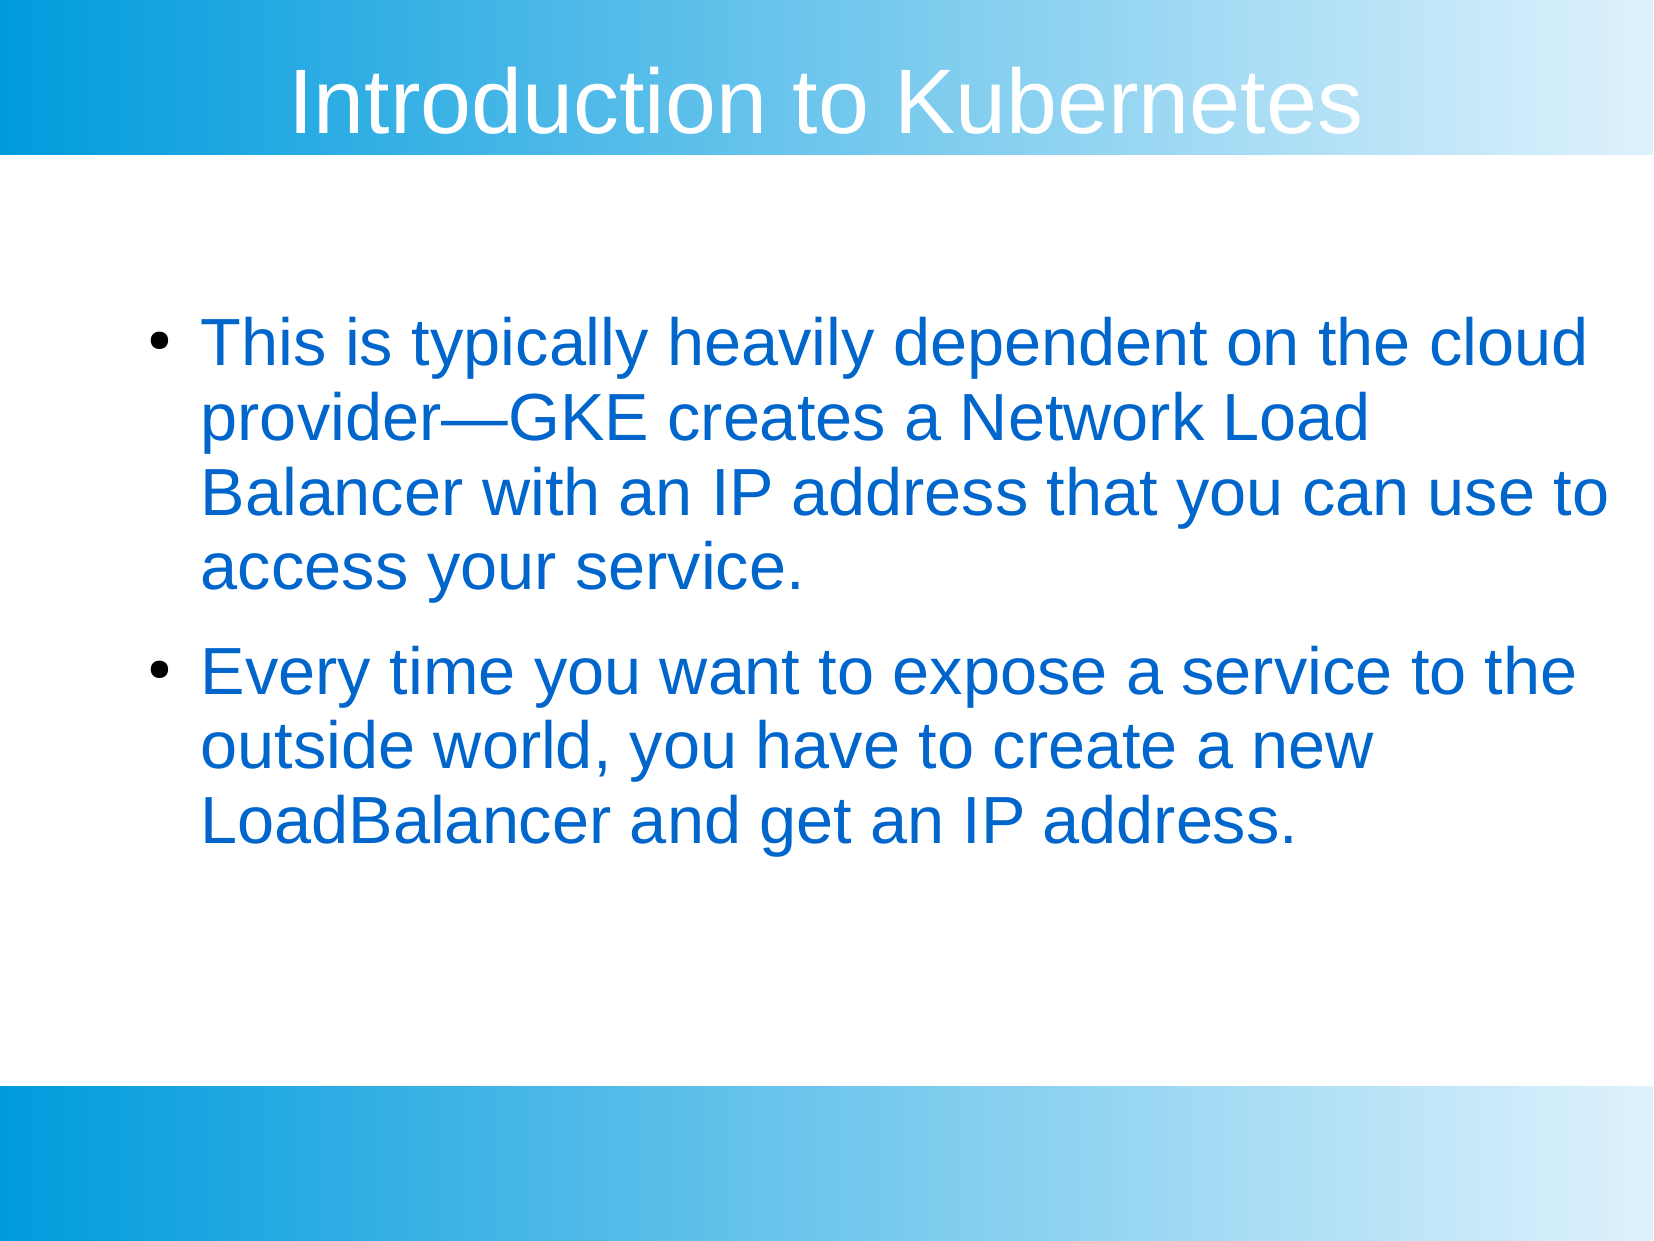

# Introduction to Kubernetes
This is typically heavily dependent on the cloud provider—GKE creates a Network Load Balancer with an IP address that you can use to access your service.
Every time you want to expose a service to the outside world, you have to create a new LoadBalancer and get an IP address.